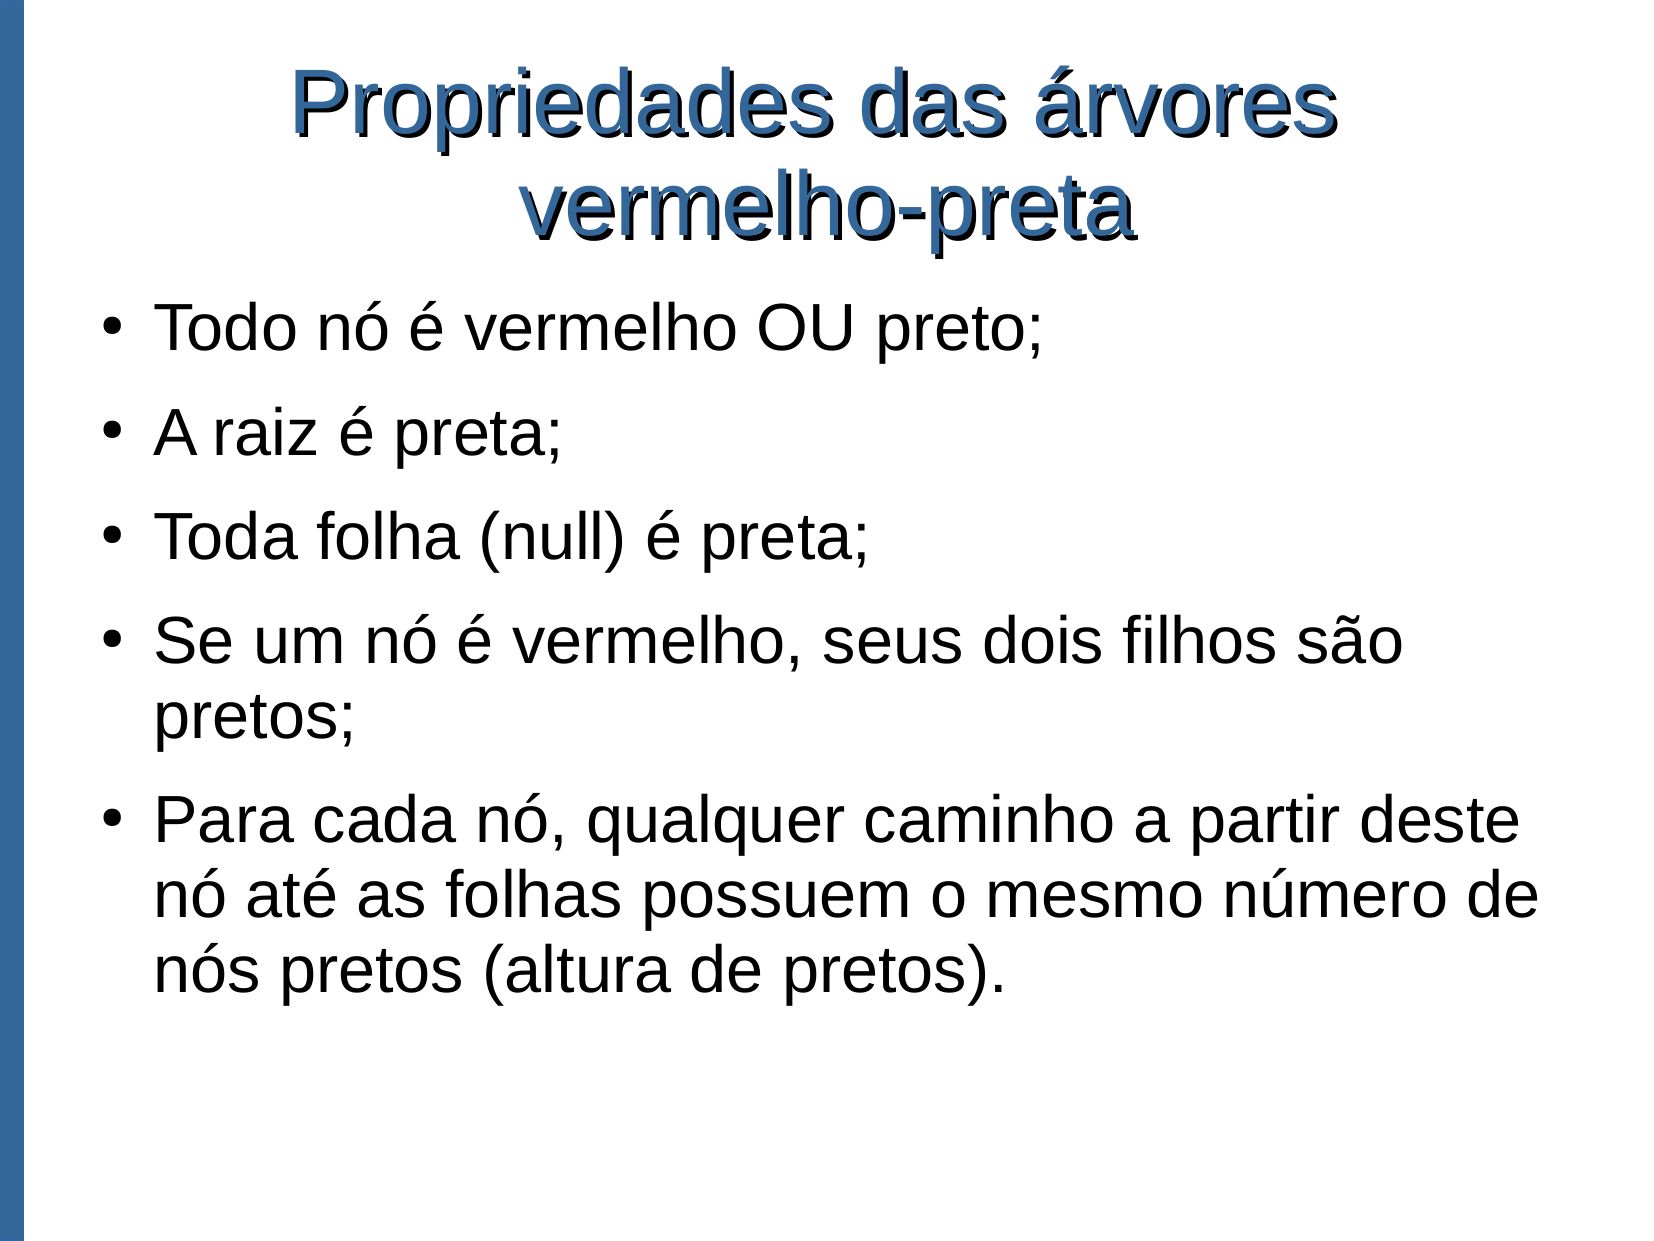

# Propriedades das árvores vermelho-preta
Todo nó é vermelho OU preto;
A raiz é preta;
Toda folha (null) é preta;
Se um nó é vermelho, seus dois filhos são pretos;
Para cada nó, qualquer caminho a partir deste nó até as folhas possuem o mesmo número de nós pretos (altura de pretos).